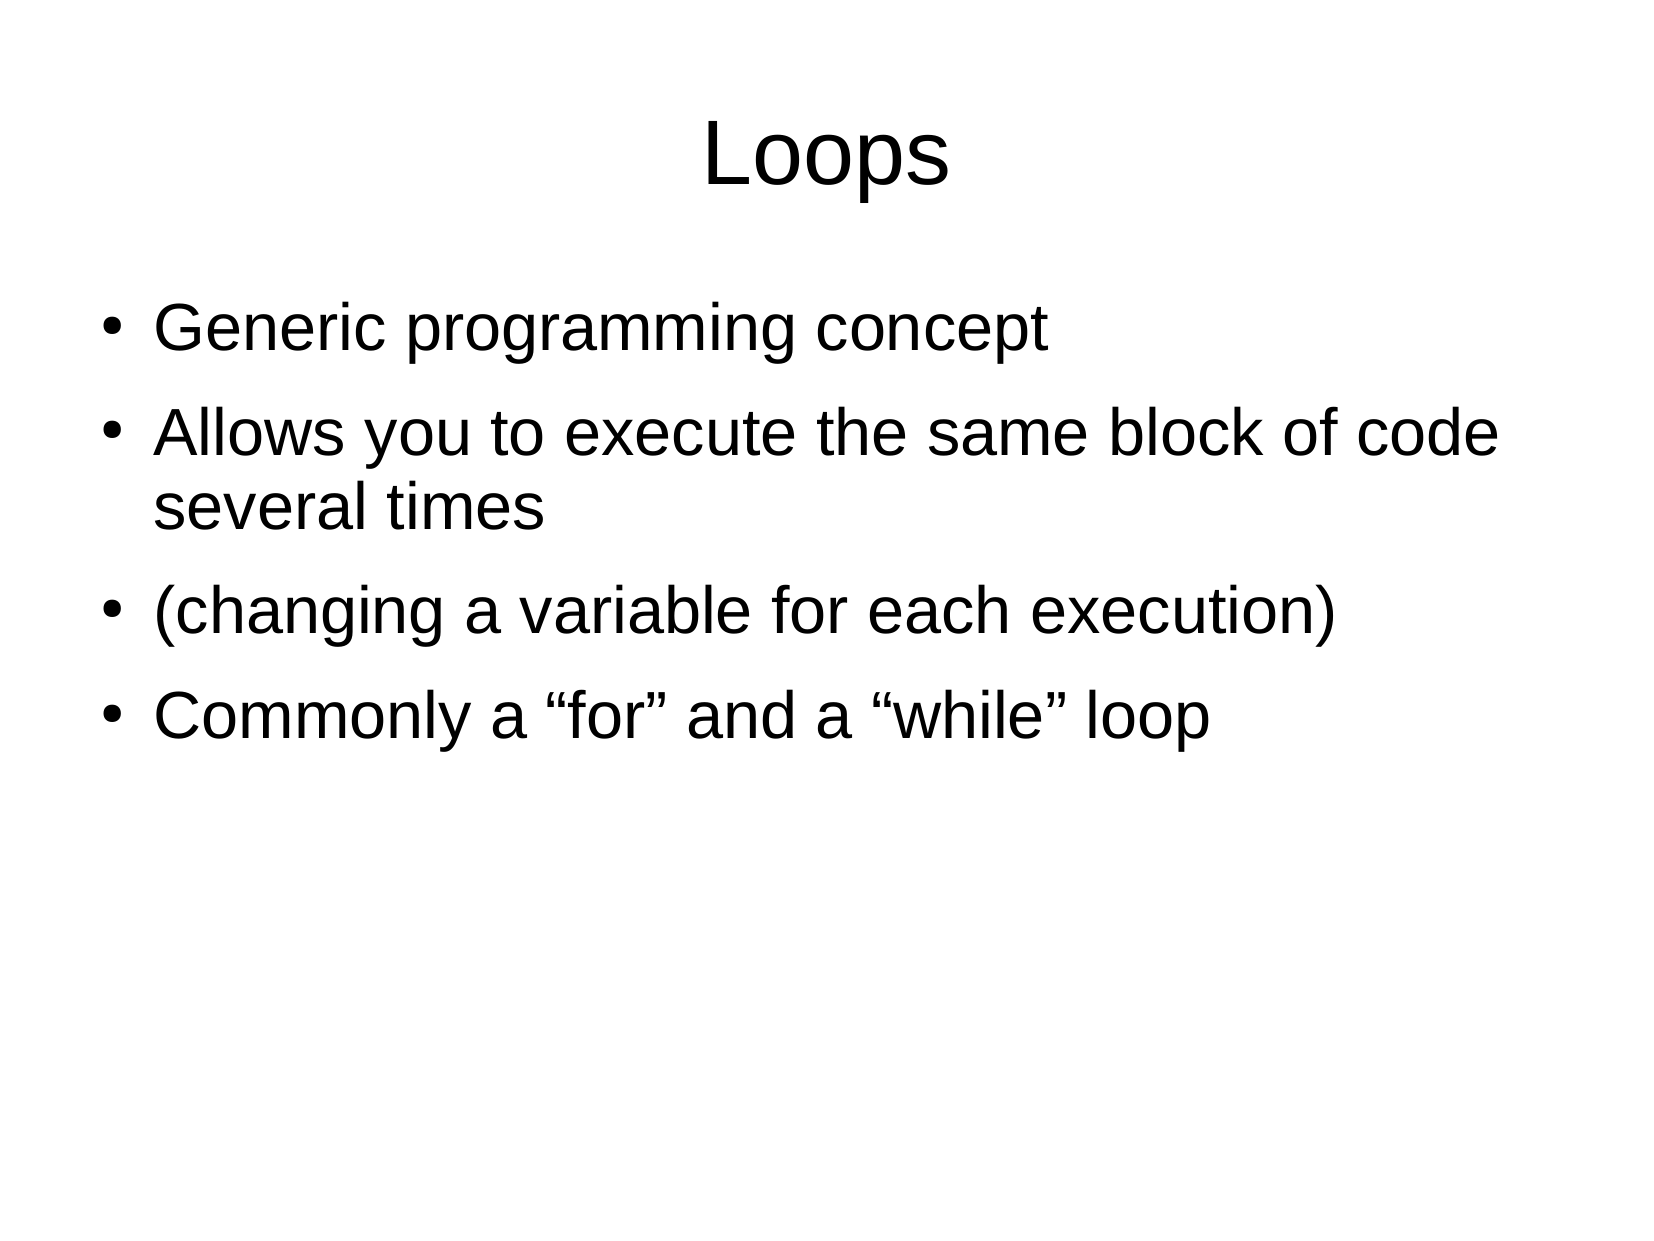

# Loops
Generic programming concept
Allows you to execute the same block of code several times
(changing a variable for each execution)
Commonly a “for” and a “while” loop